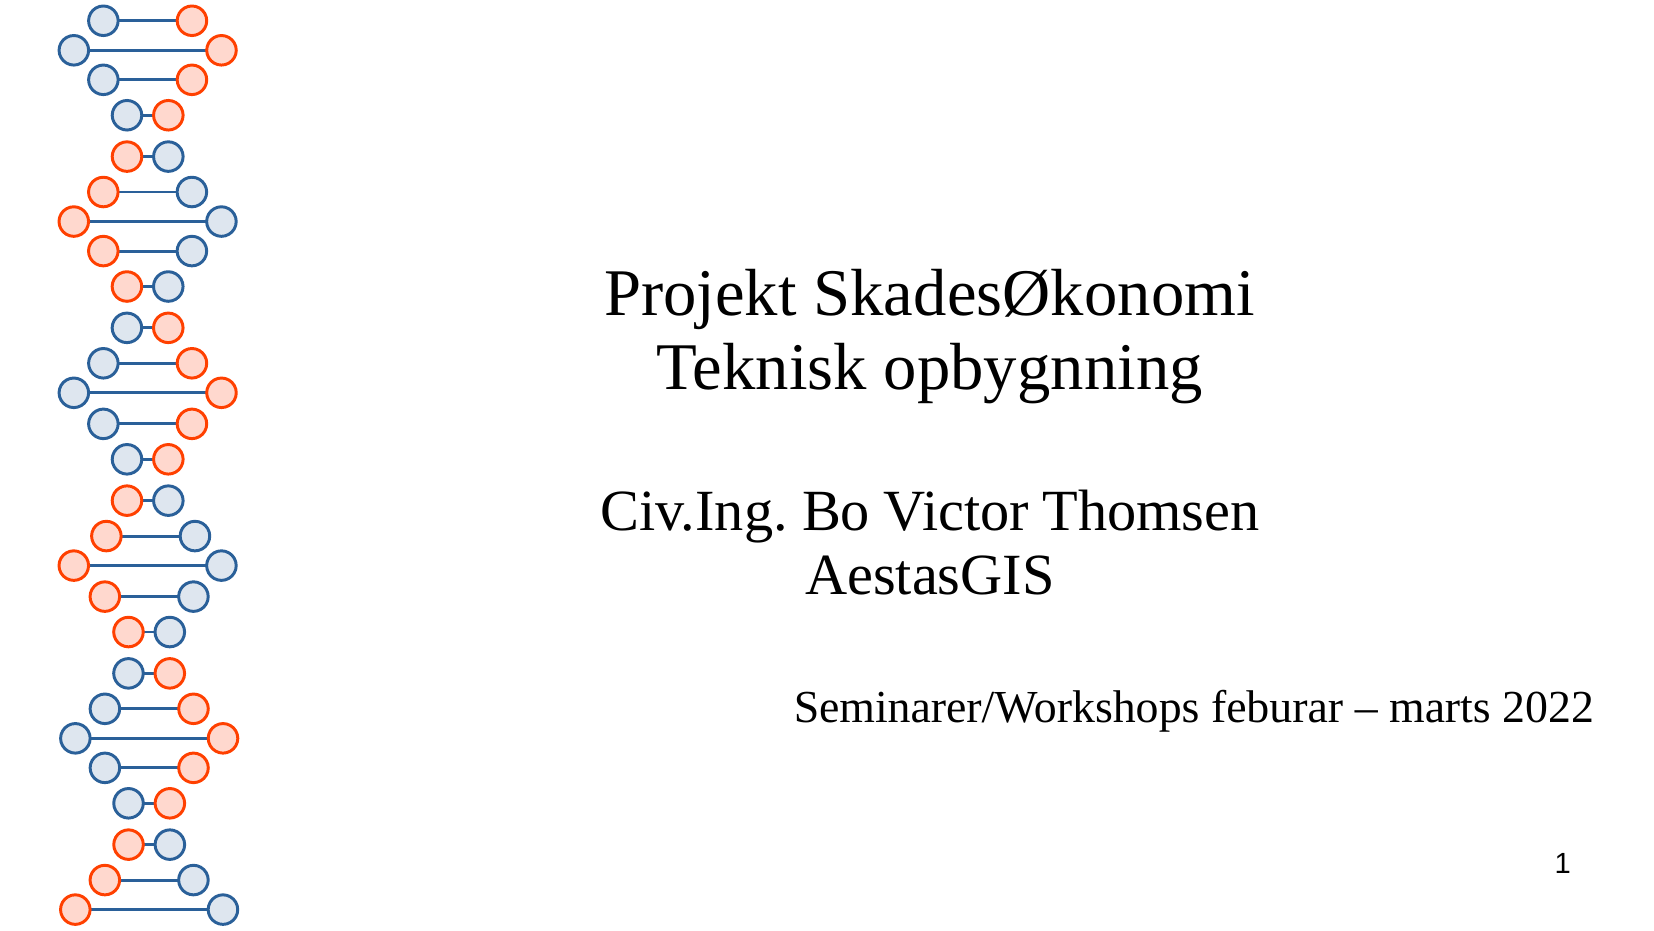

#
Projekt SkadesØkonomi
Teknisk opbygnning
Civ.Ing. Bo Victor Thomsen
AestasGIS
Seminarer/Workshops feburar – marts 2022
1